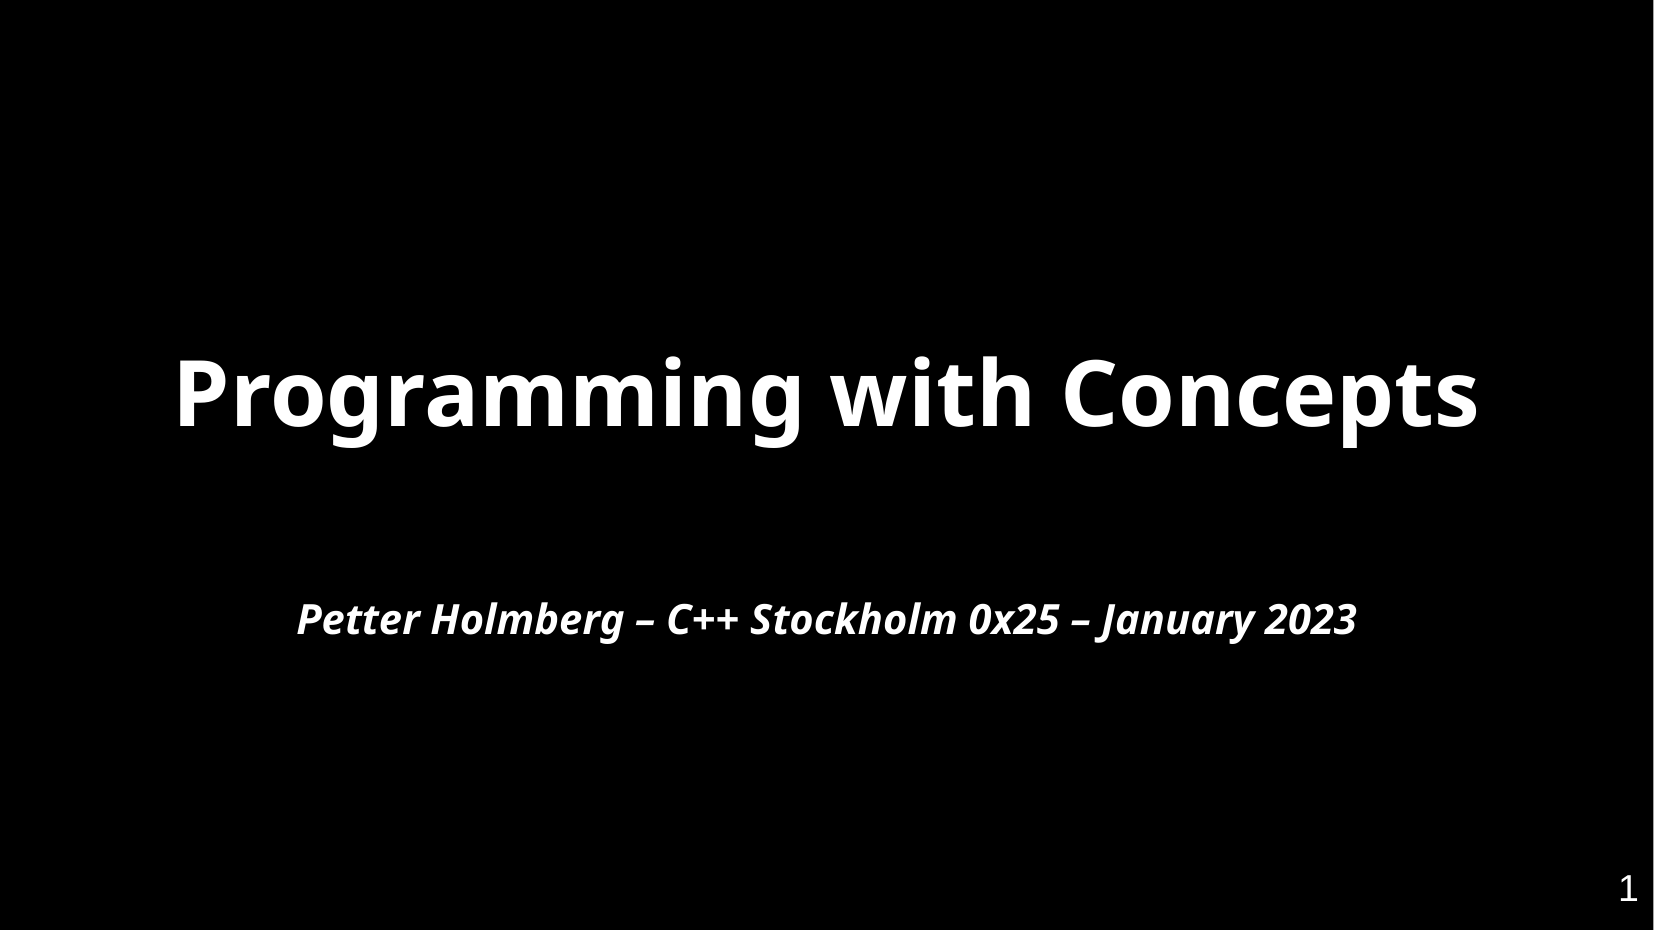

# Programming with Concepts
Petter Holmberg – C++ Stockholm 0x25 – January 2023